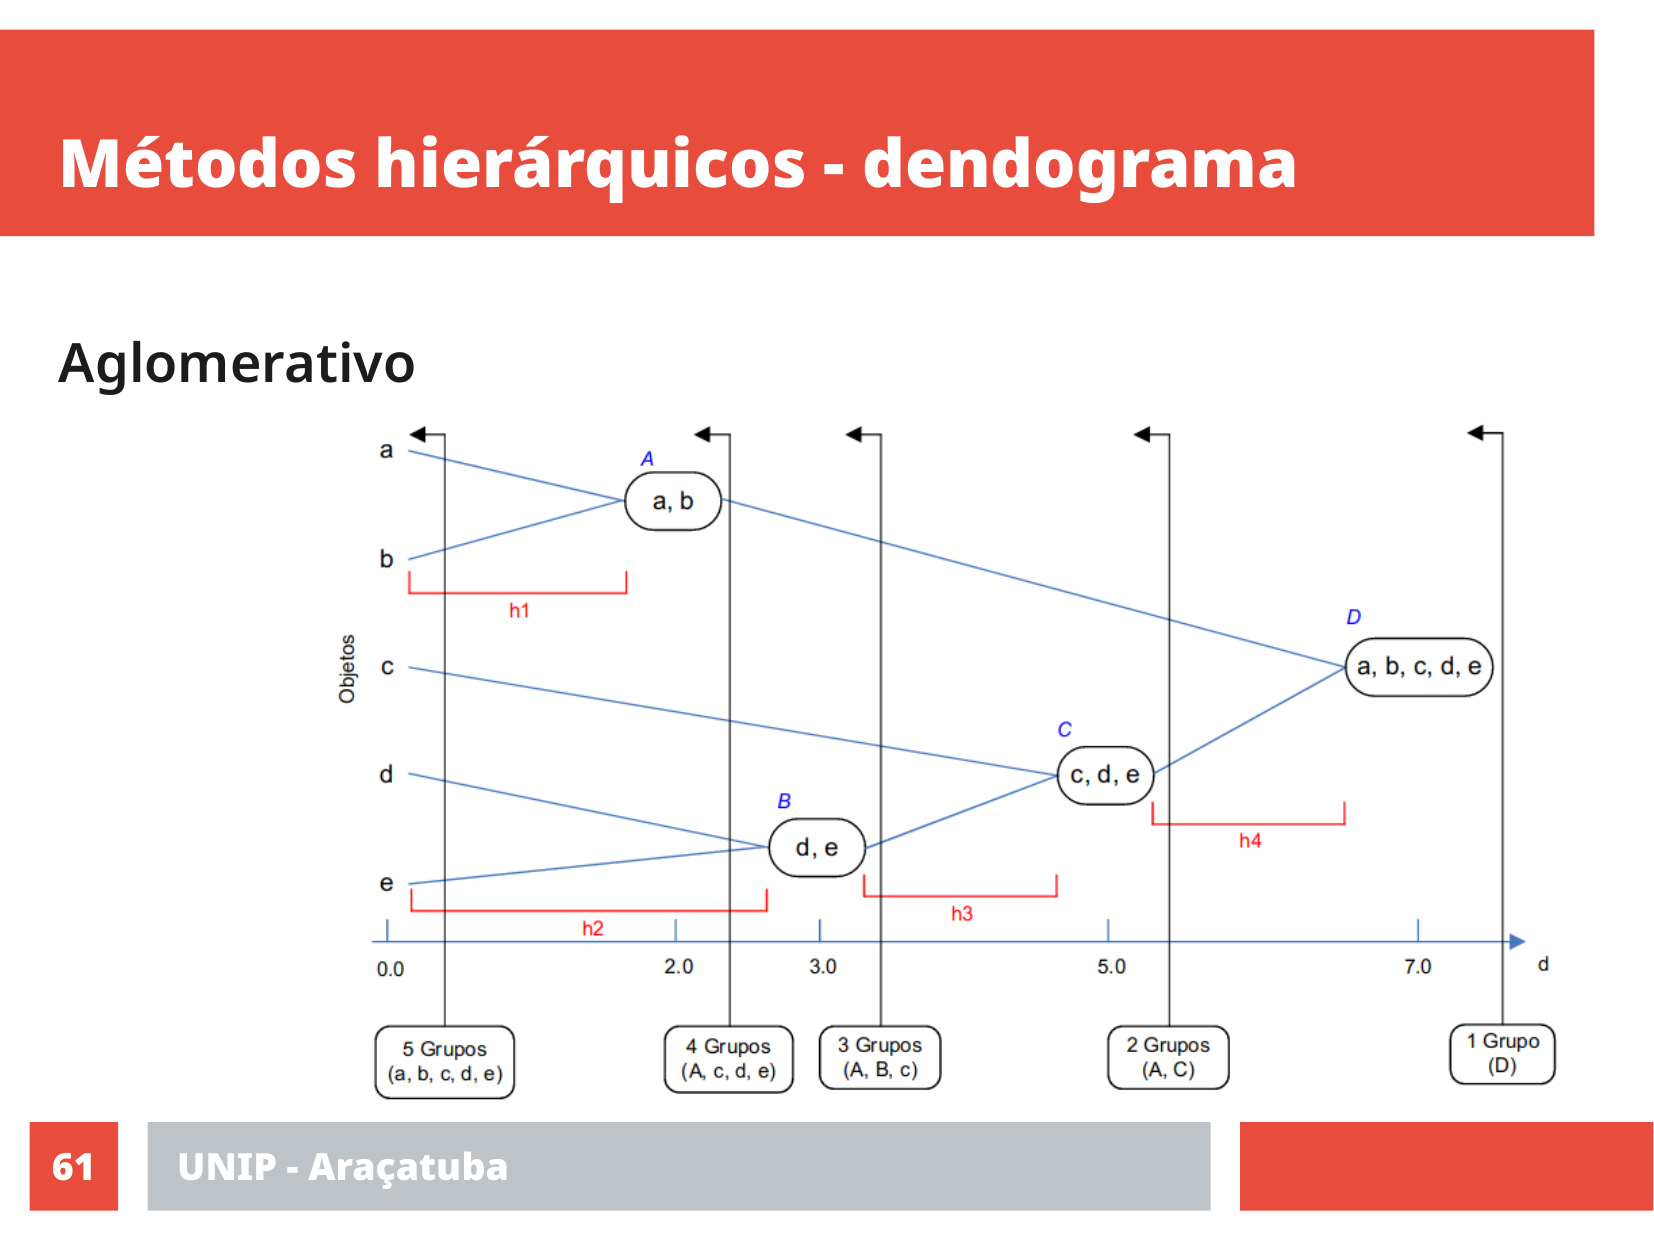

# Métodos hierárquicos - dendograma
Aglomerativo
61
UNIP - Araçatuba